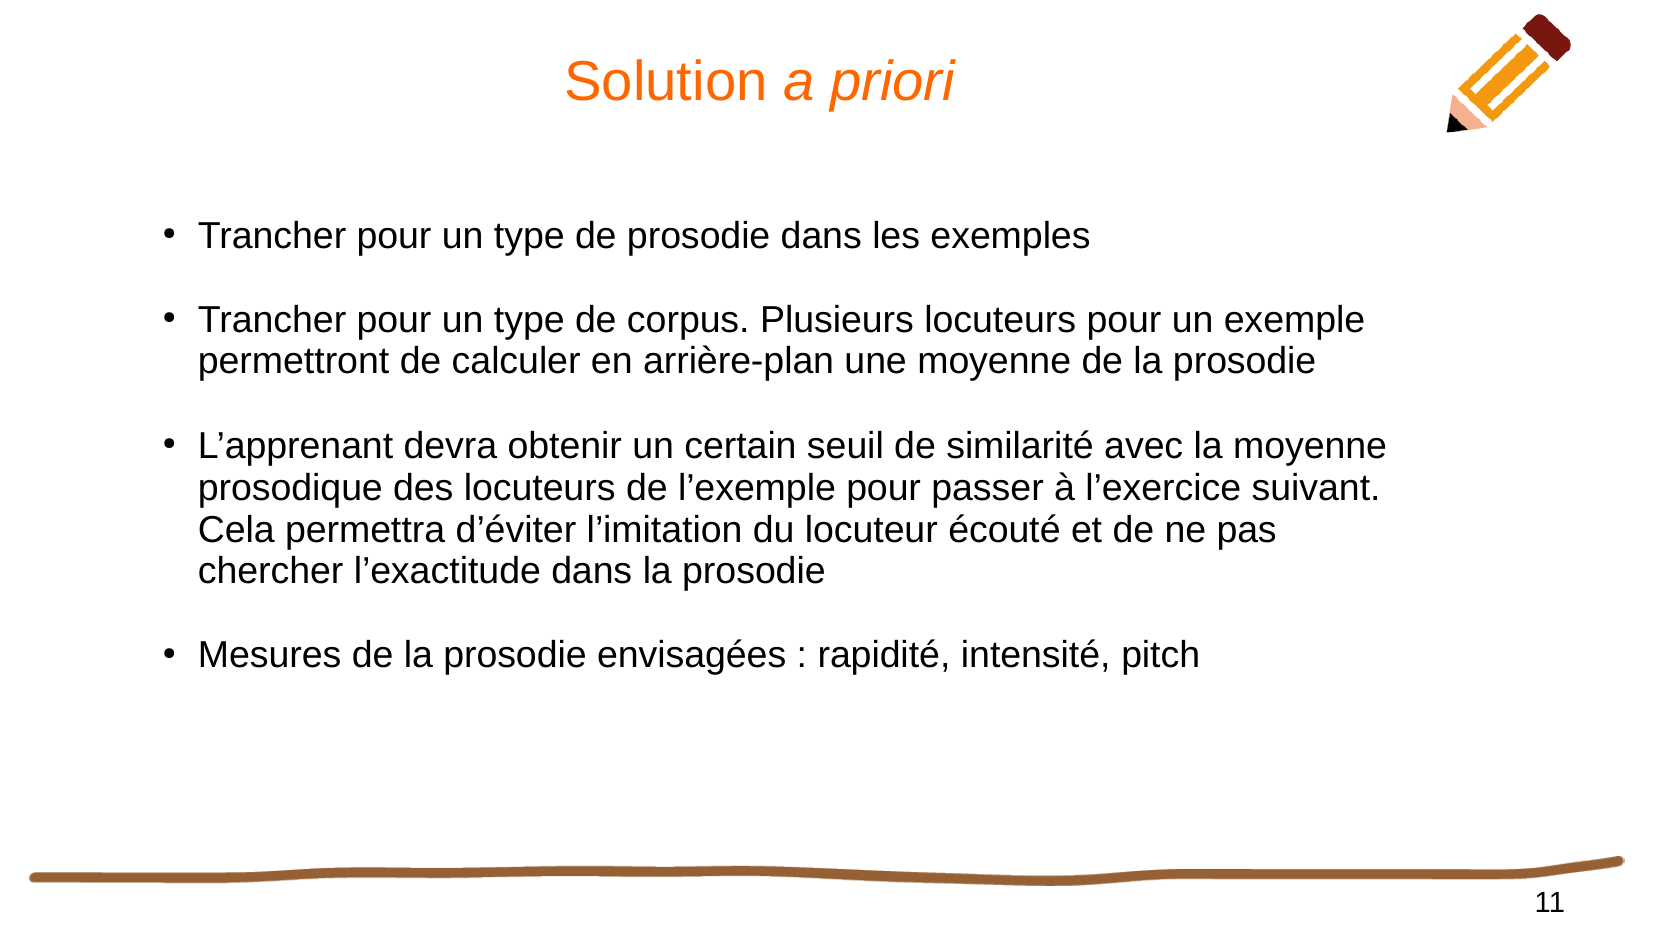

# Solution a priori
Trancher pour un type de prosodie dans les exemples
Trancher pour un type de corpus. Plusieurs locuteurs pour un exemple permettront de calculer en arrière-plan une moyenne de la prosodie
L’apprenant devra obtenir un certain seuil de similarité avec la moyenne prosodique des locuteurs de l’exemple pour passer à l’exercice suivant. Cela permettra d’éviter l’imitation du locuteur écouté et de ne pas chercher l’exactitude dans la prosodie
Mesures de la prosodie envisagées : rapidité, intensité, pitch
11